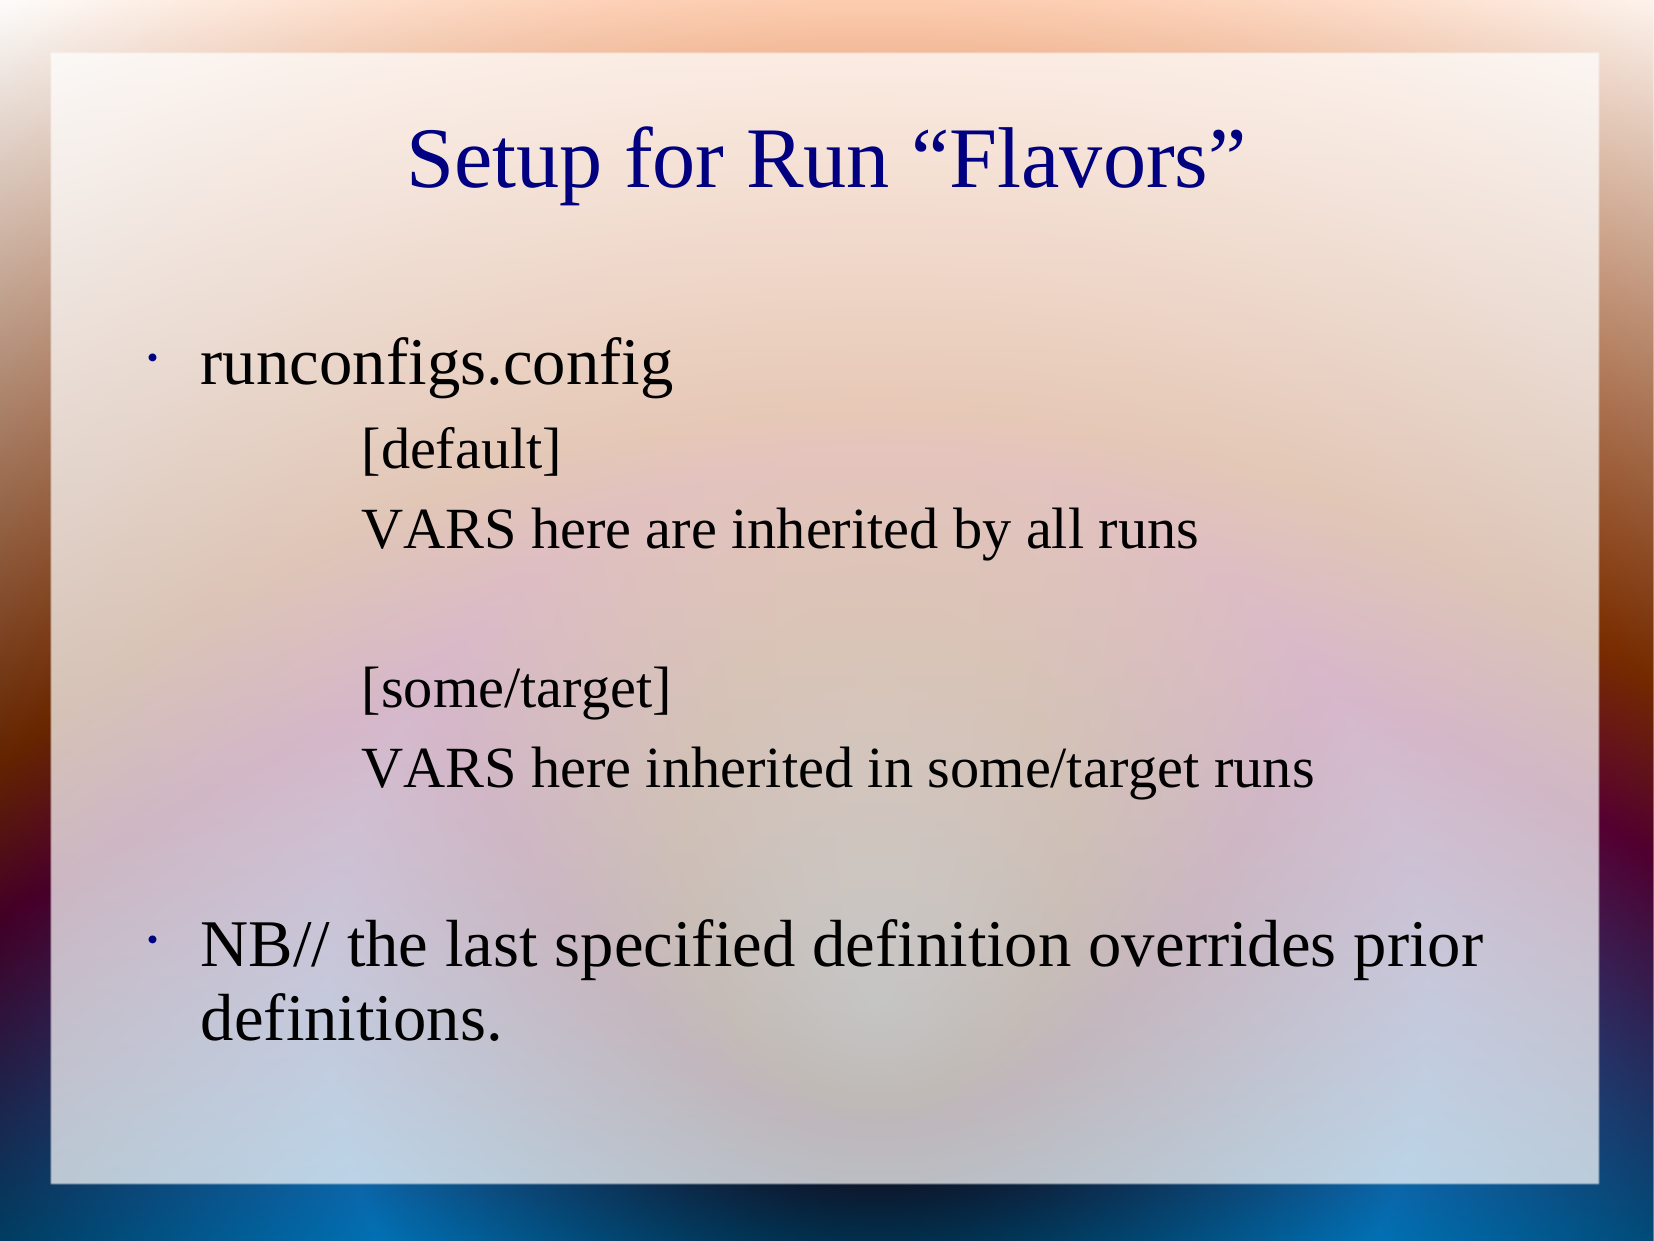

# Setup for Run “Flavors”
runconfigs.config
[default]
VARS here are inherited by all runs
[some/target]
VARS here inherited in some/target runs
NB// the last specified definition overrides prior definitions.